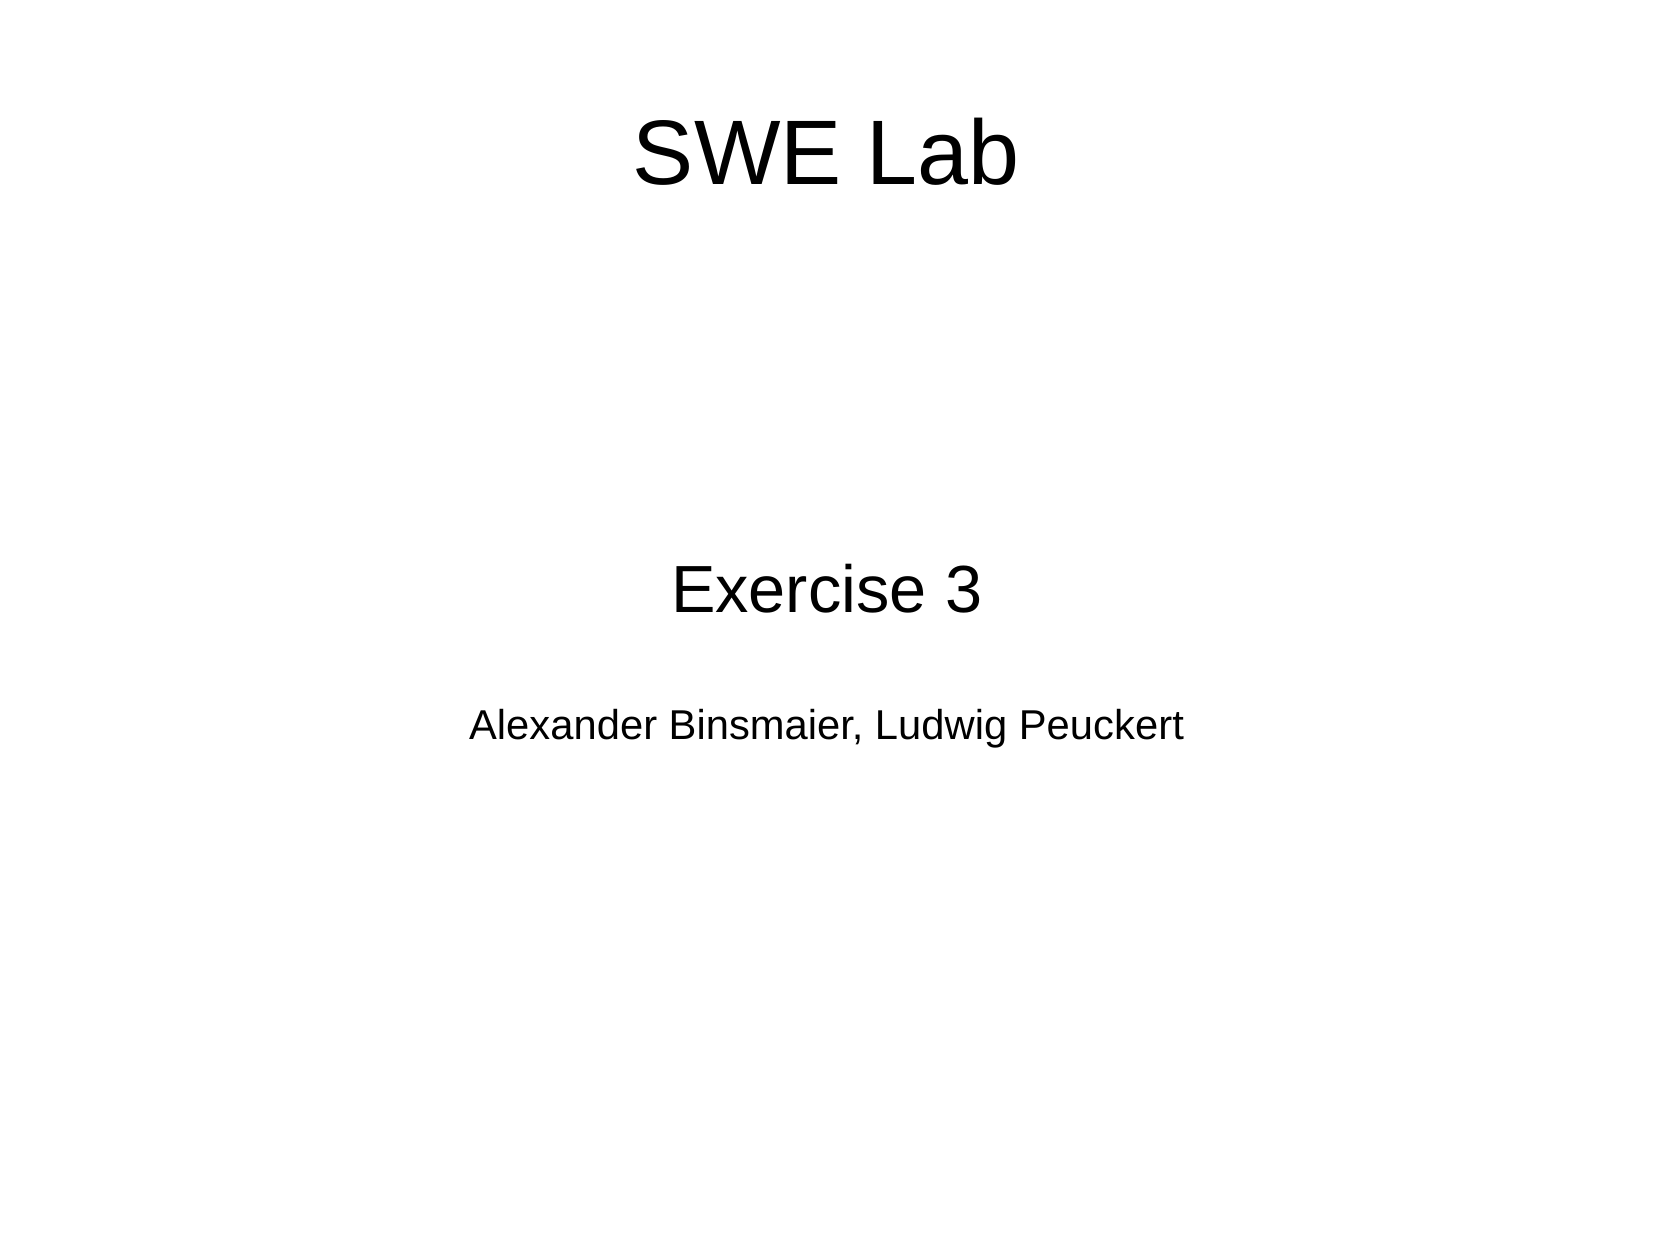

# SWE Lab
Exercise 3
Alexander Binsmaier, Ludwig Peuckert